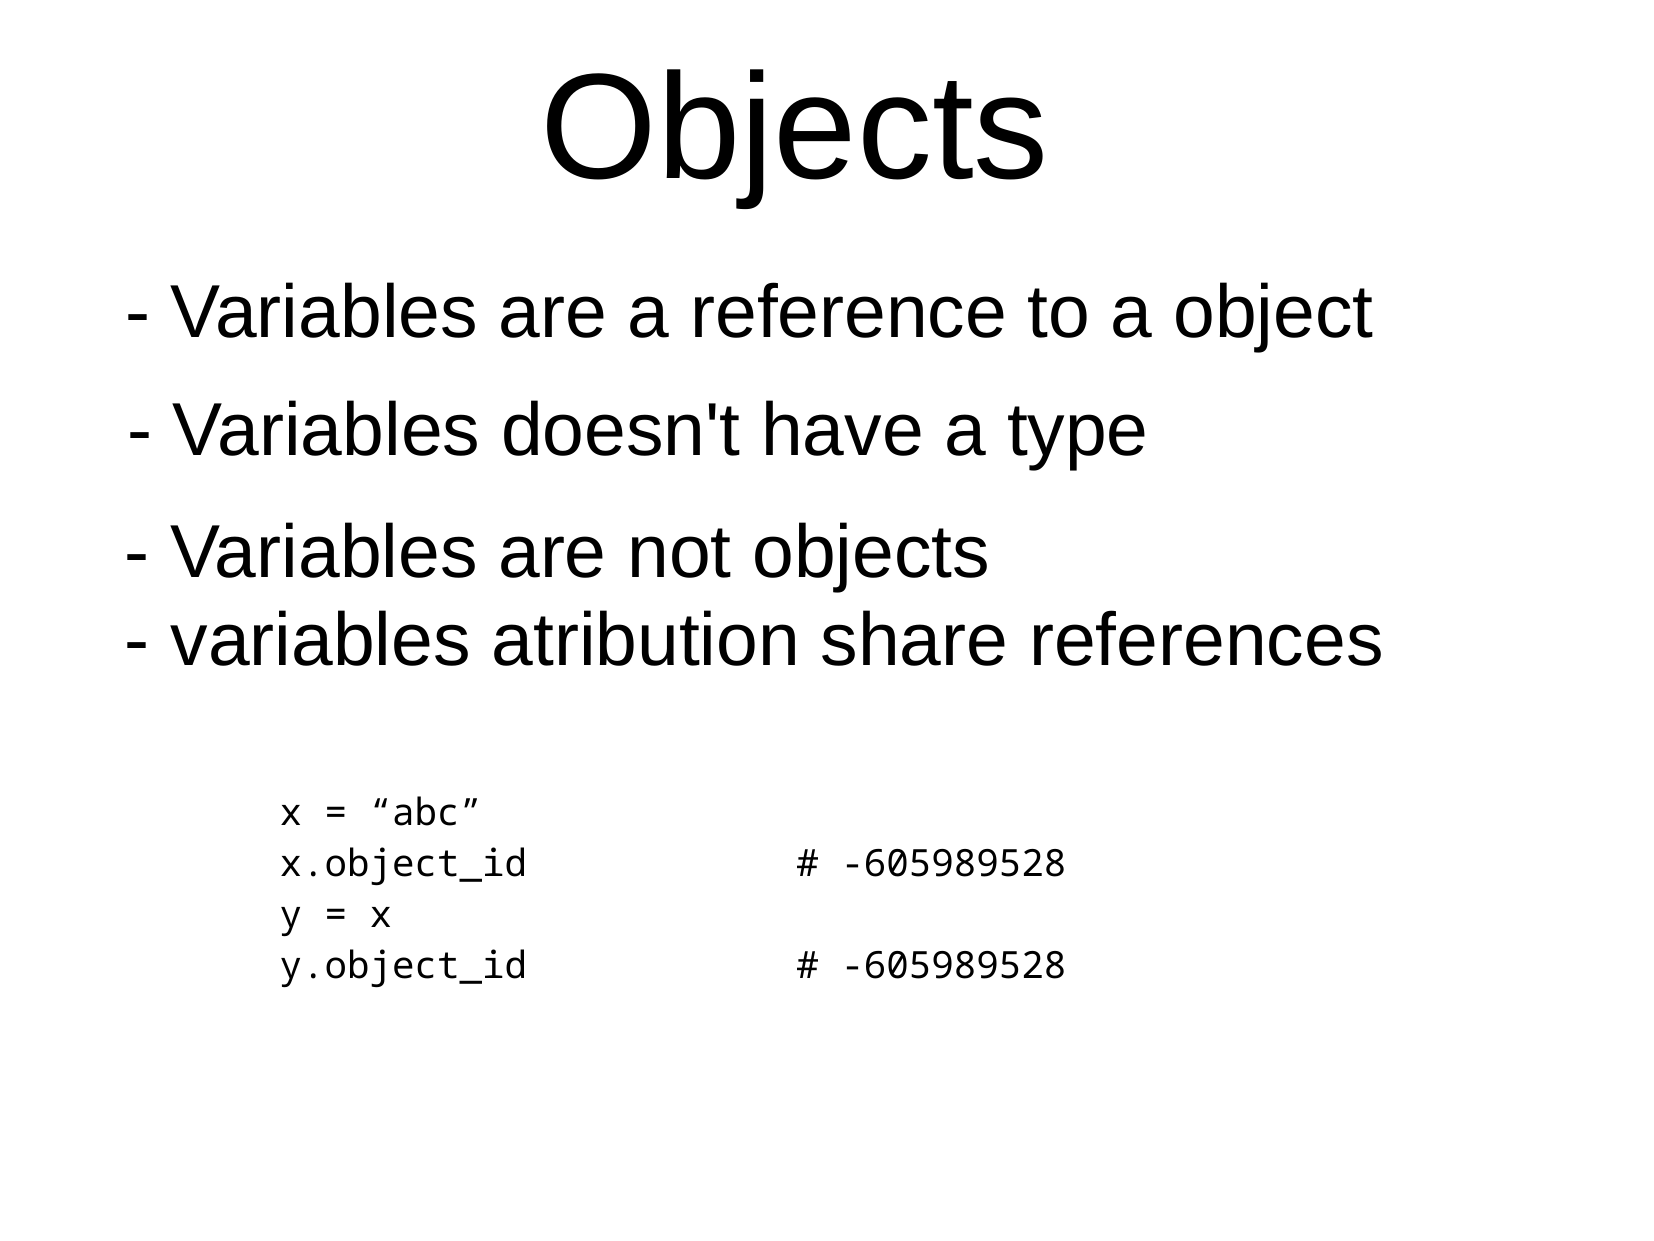

Objects
- Variables are a reference to a object
- Variables doesn't have a type
- Variables are not objects
- variables atribution share references
x = “abc”
x.object_id				# -605989528
y = x
y.object_id				# -605989528